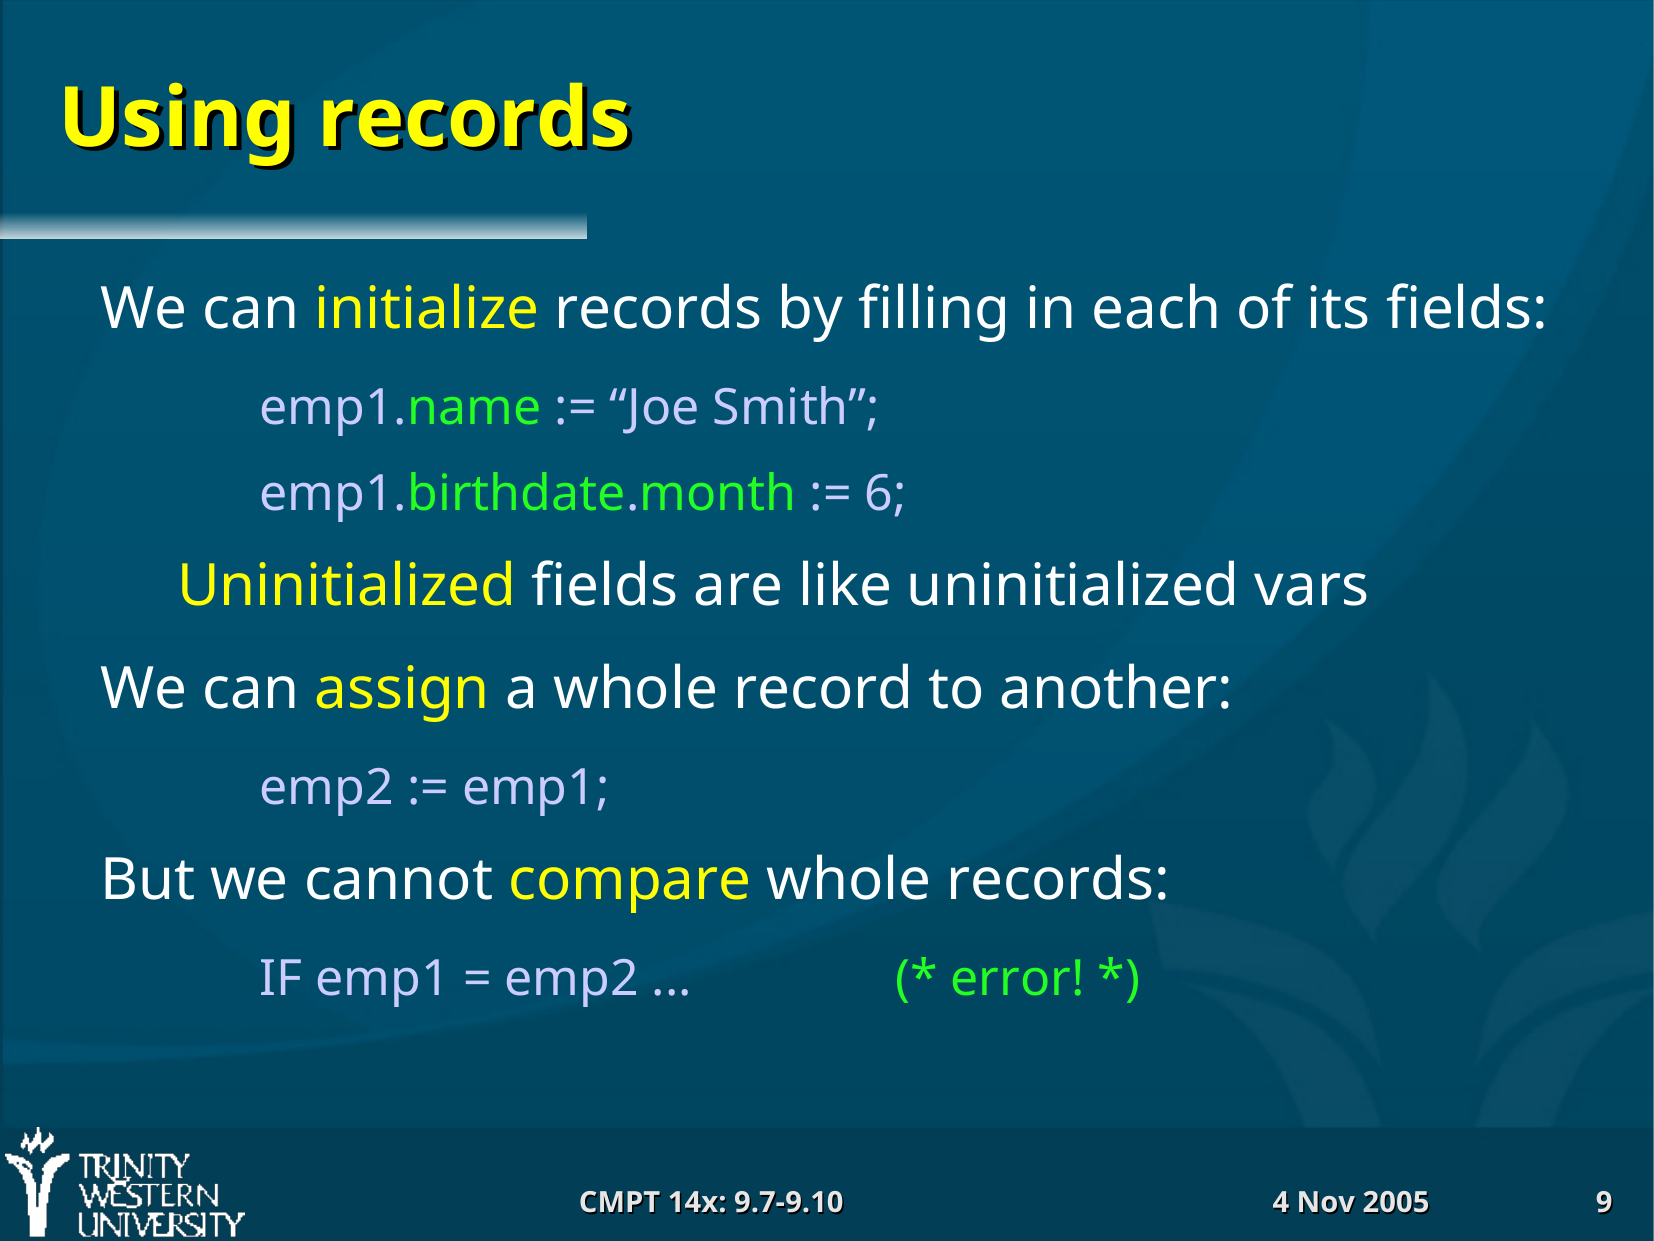

# Using records
We can initialize records by filling in each of its fields:
emp1.name := “Joe Smith”;
emp1.birthdate.month := 6;
Uninitialized fields are like uninitialized vars
We can assign a whole record to another:
emp2 := emp1;
But we cannot compare whole records:
IF emp1 = emp2 ...			(* error! *)
CMPT 14x: 9.7-9.10
4 Nov 2005
9